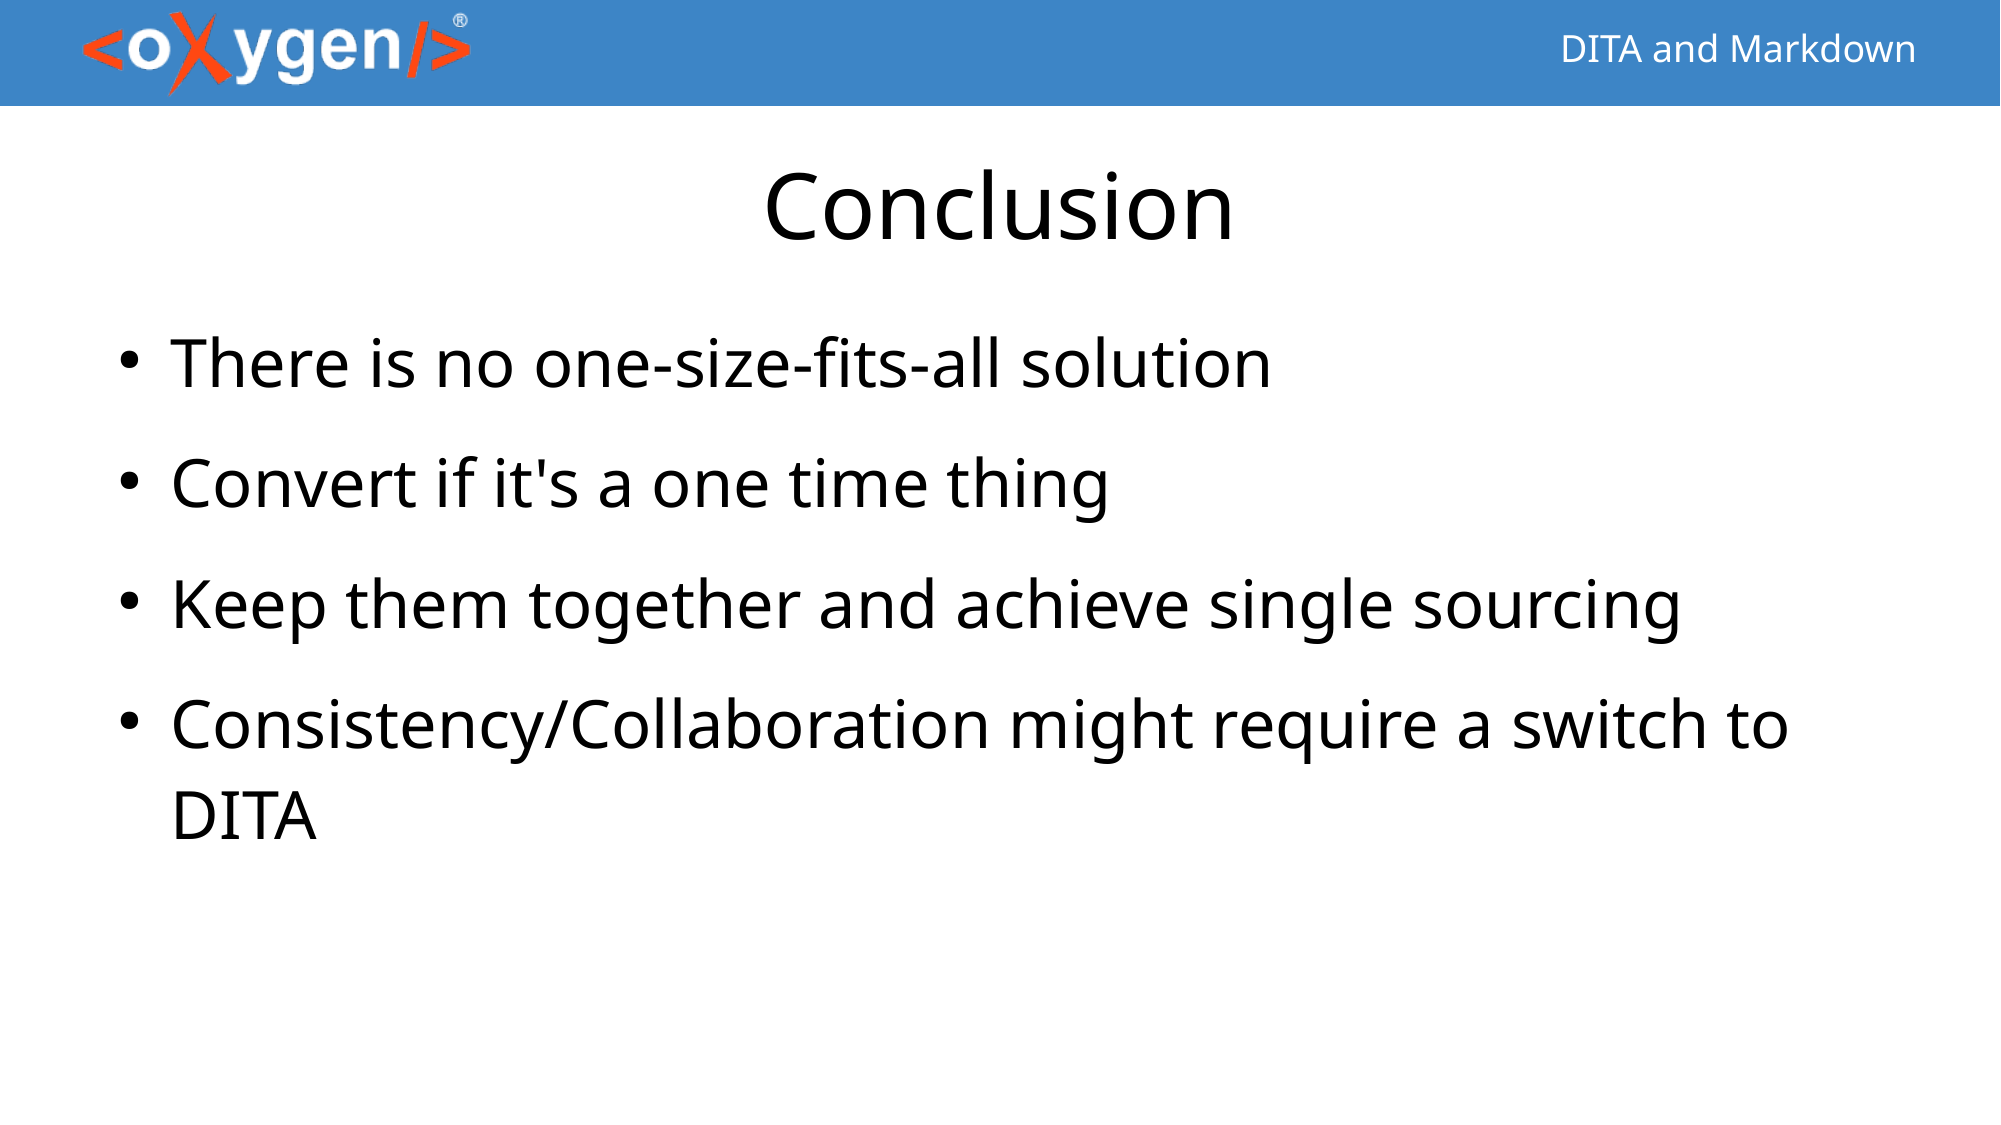

# Conclusion
There is no one-size-fits-all solution
Convert if it's a one time thing
Keep them together and achieve single sourcing
Consistency/Collaboration might require a switch to DITA